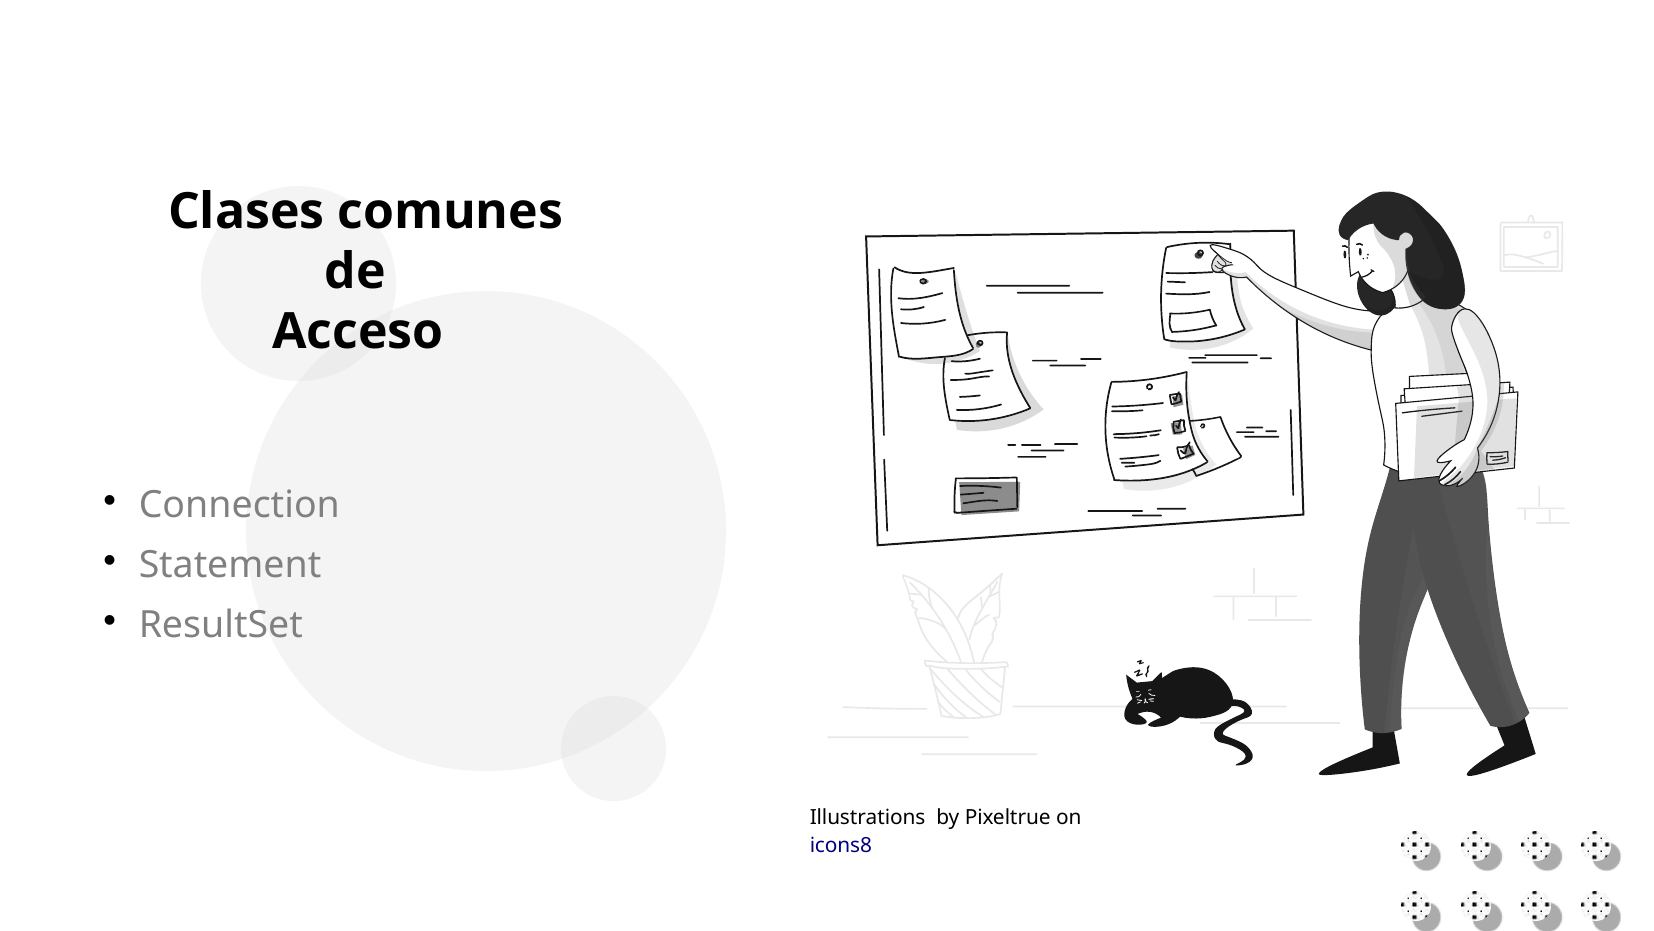

Clases comunes
 de
 Acceso
Connection
Statement
ResultSet